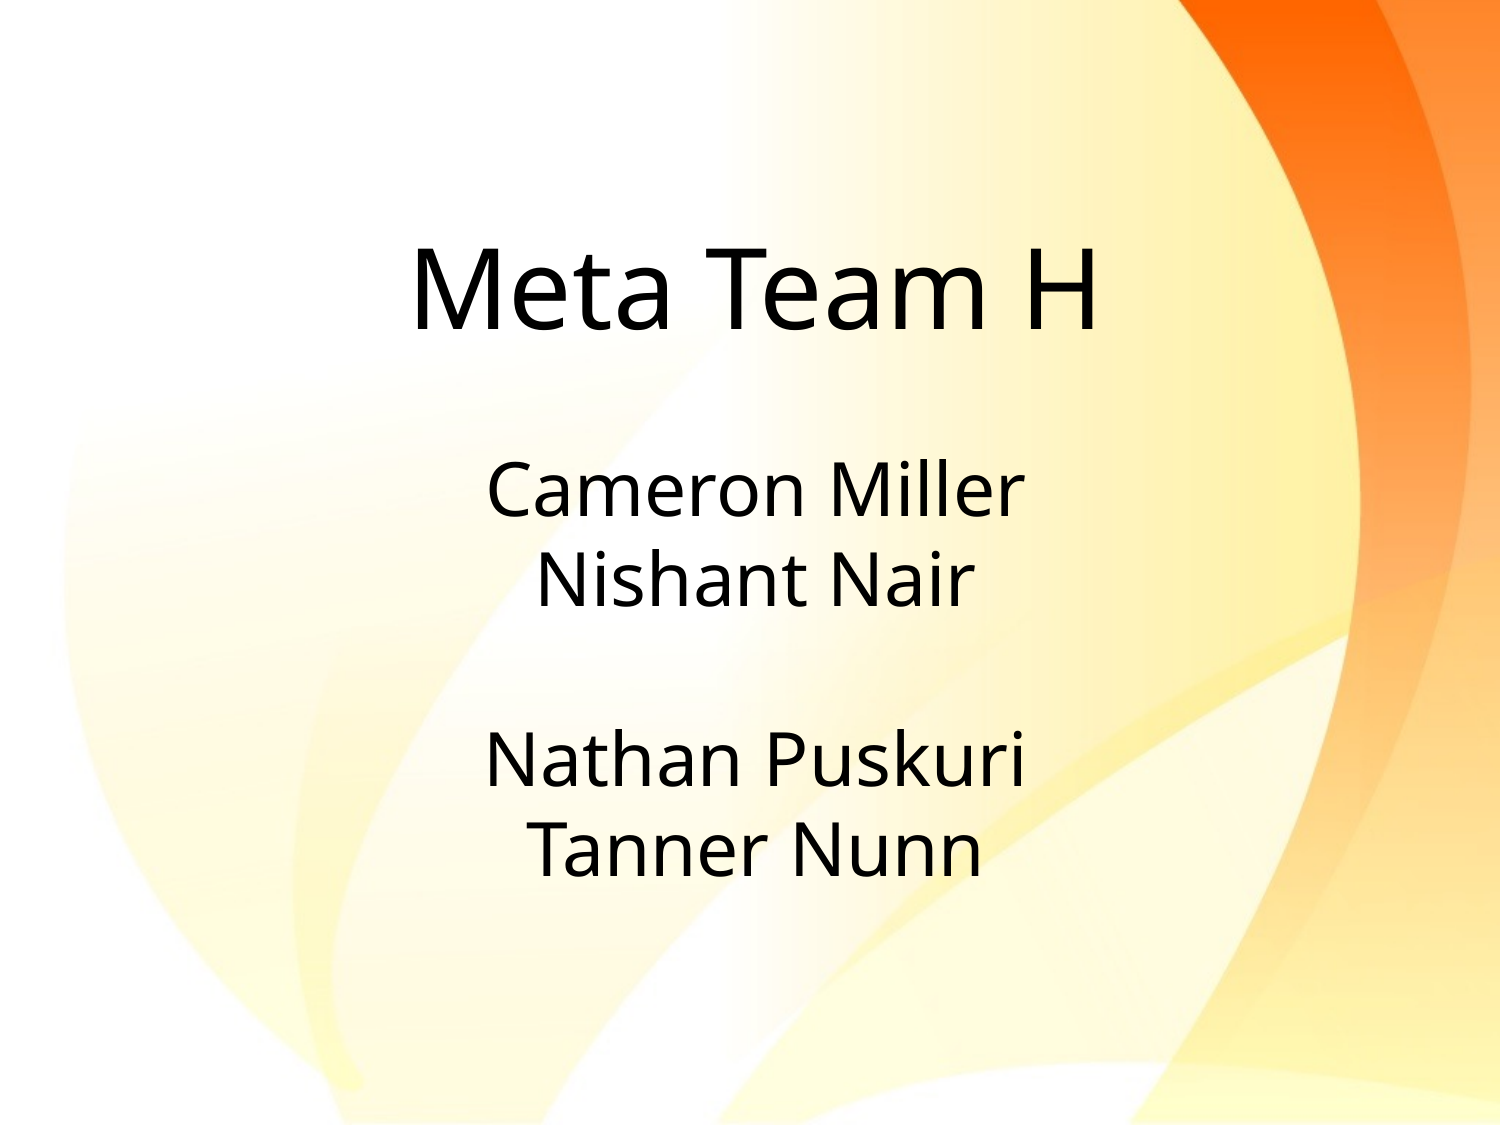

Meta Team H
Cameron Miller
Nishant Nair
Nathan Puskuri
Tanner Nunn